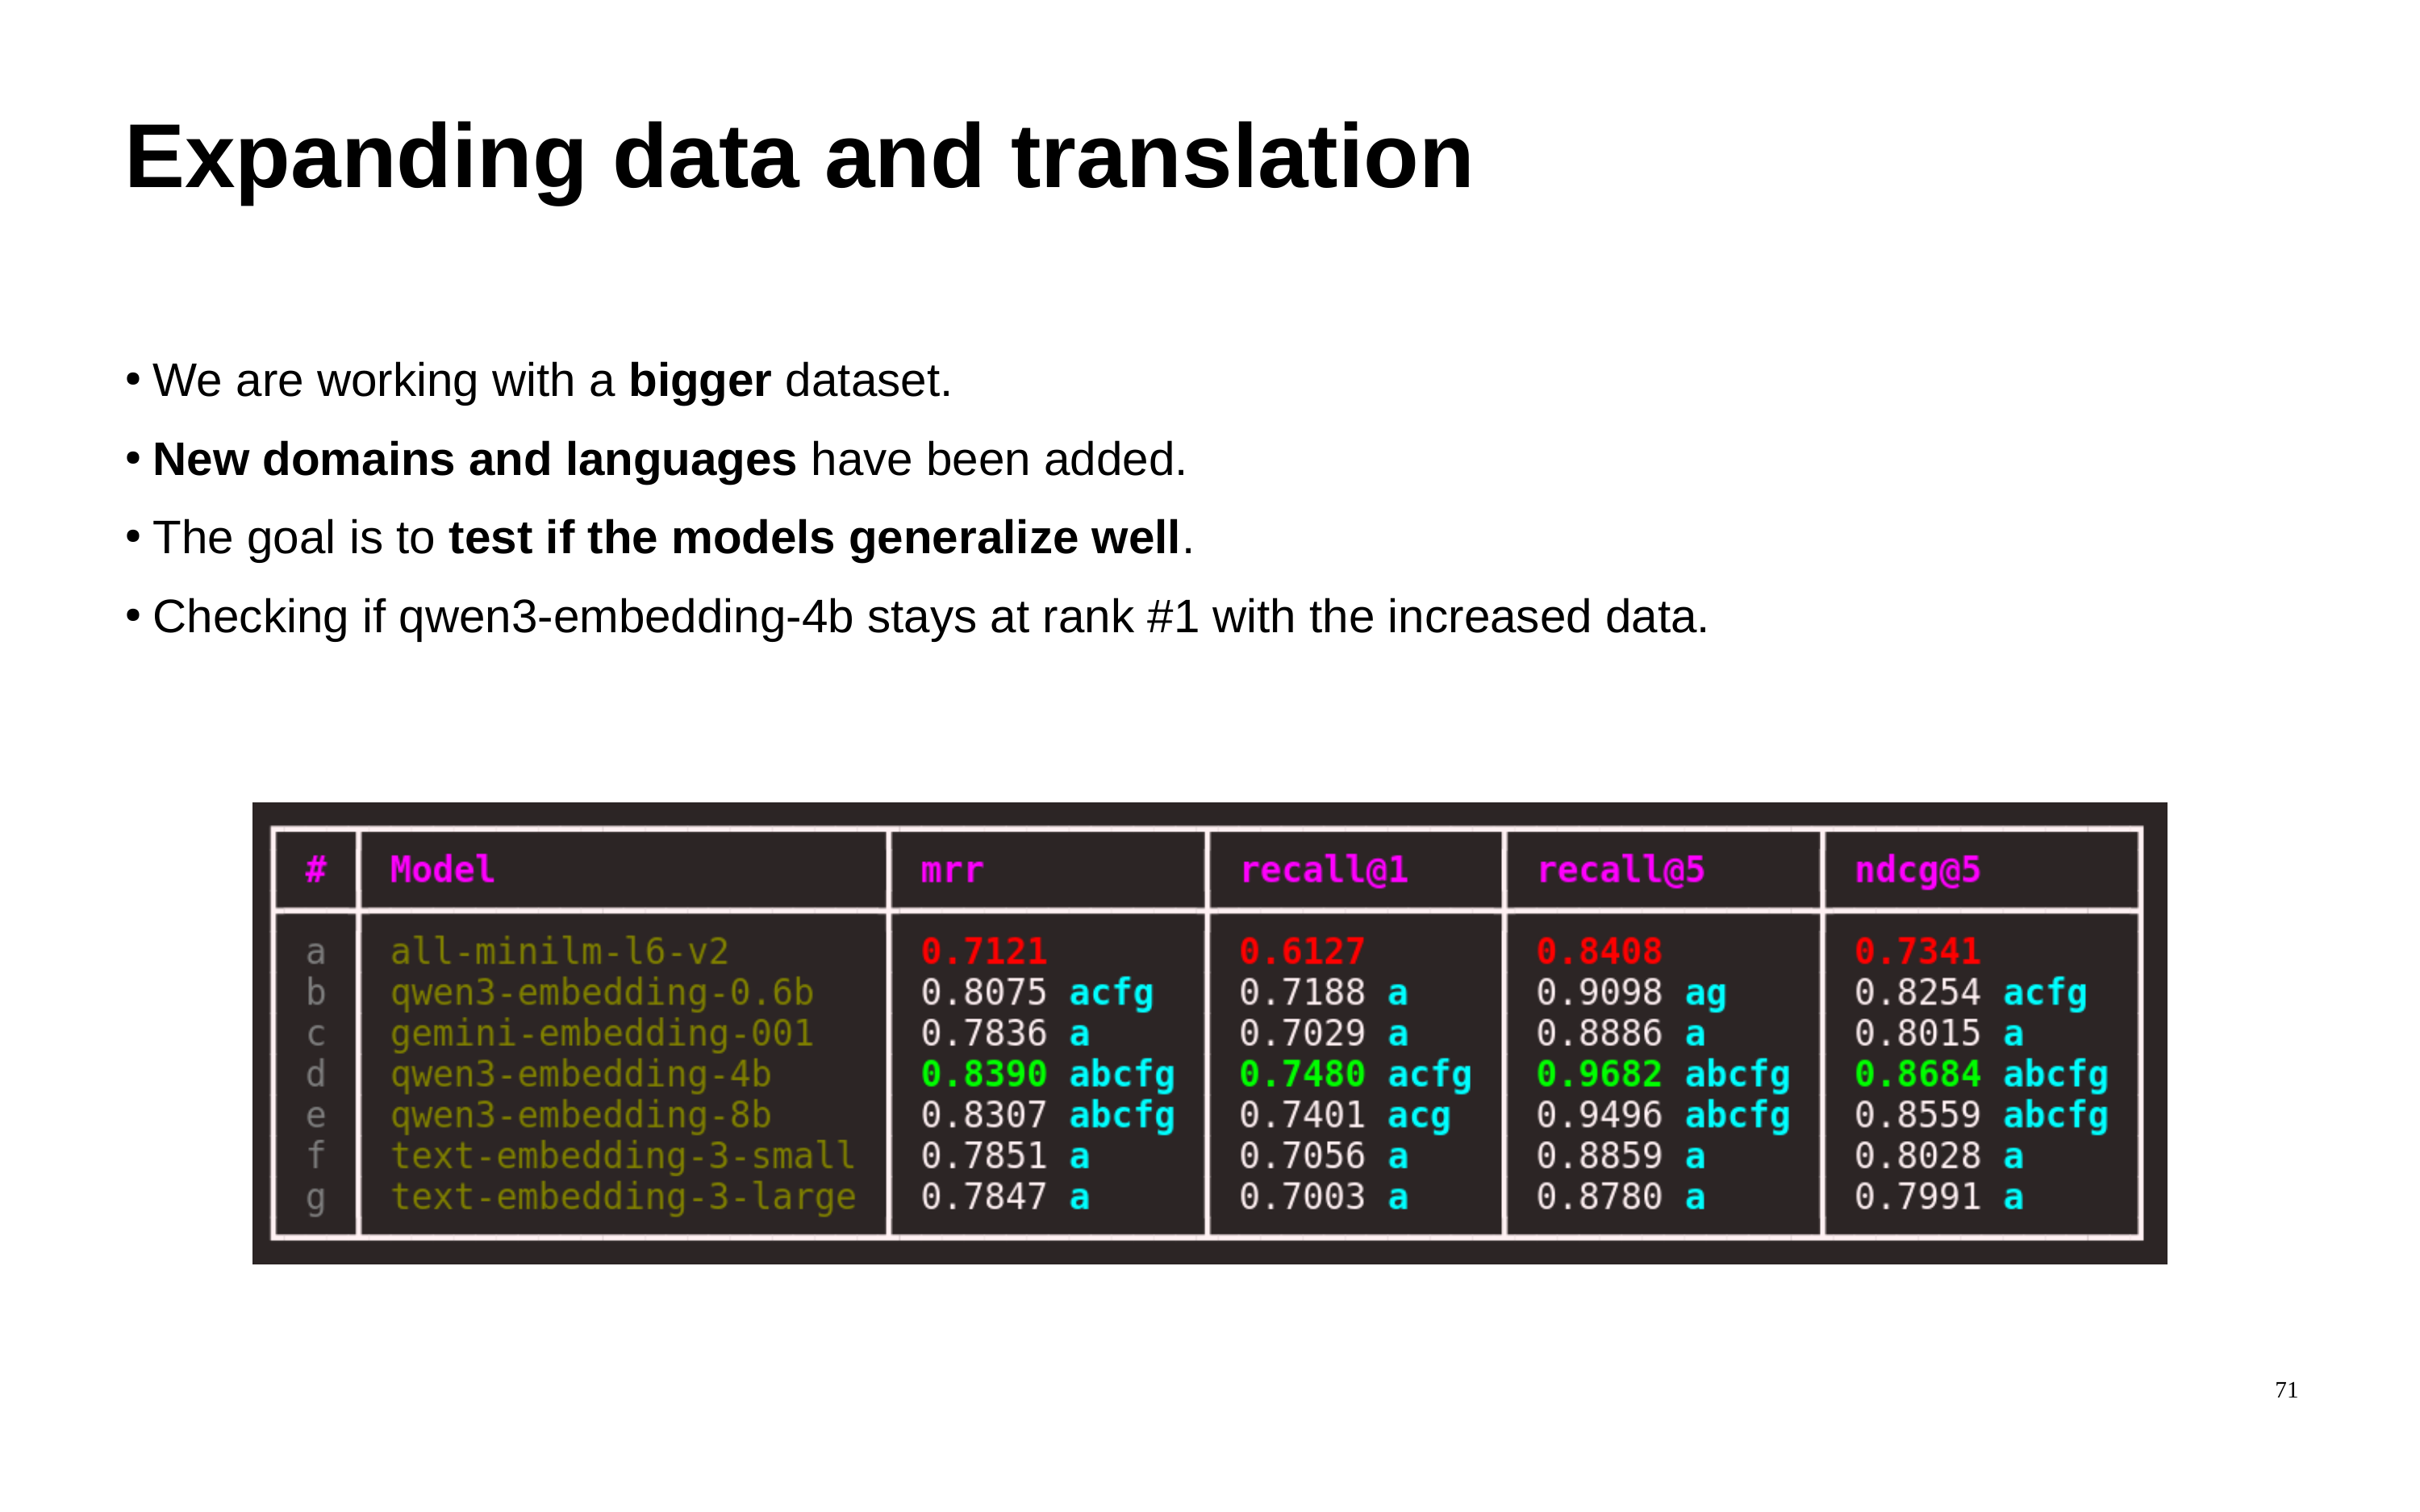

Expanding data and translation
We are working with a bigger dataset.
New domains and languages have been added.
The goal is to test if the models generalize well.
Checking if qwen3-embedding-4b stays at rank #1 with the increased data.
71